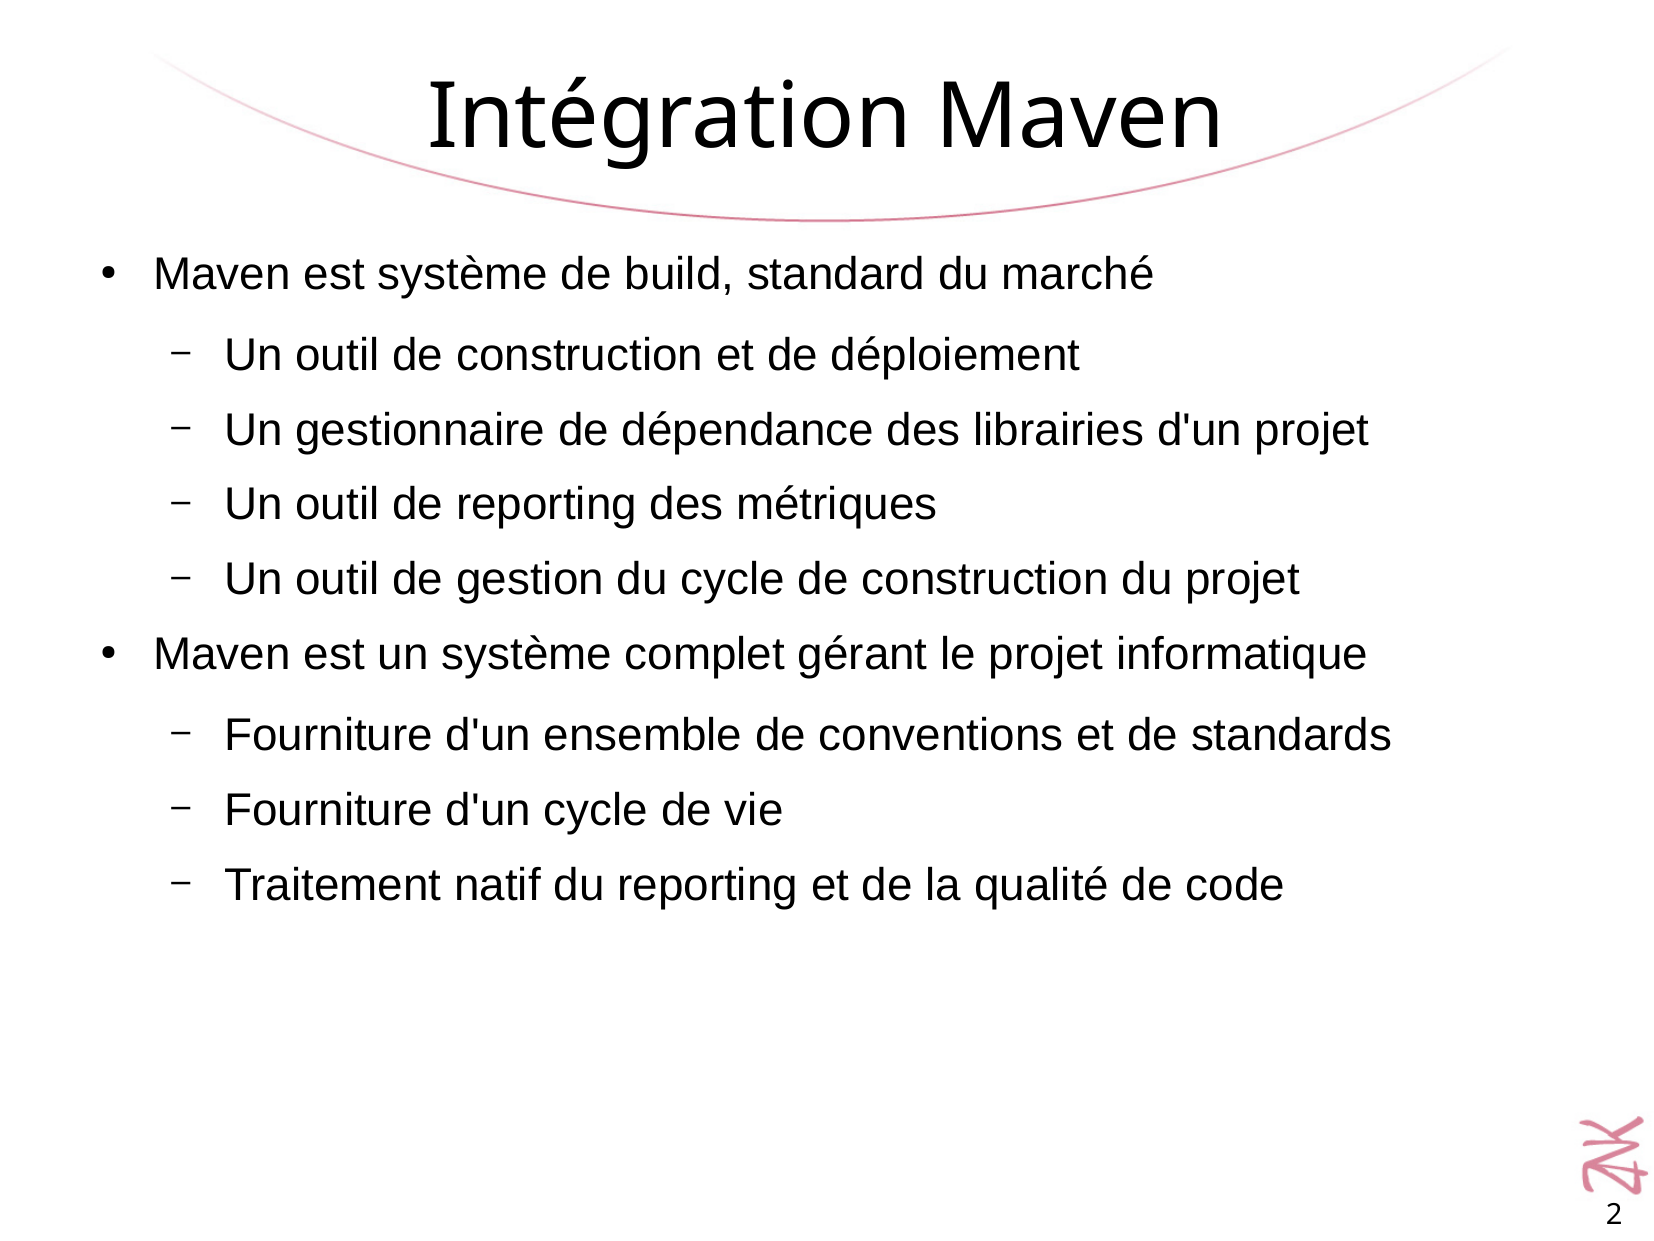

# Intégration Maven
Maven est système de build, standard du marché
Un outil de construction et de déploiement
Un gestionnaire de dépendance des librairies d'un projet
Un outil de reporting des métriques
Un outil de gestion du cycle de construction du projet
Maven est un système complet gérant le projet informatique
Fourniture d'un ensemble de conventions et de standards
Fourniture d'un cycle de vie
Traitement natif du reporting et de la qualité de code
2